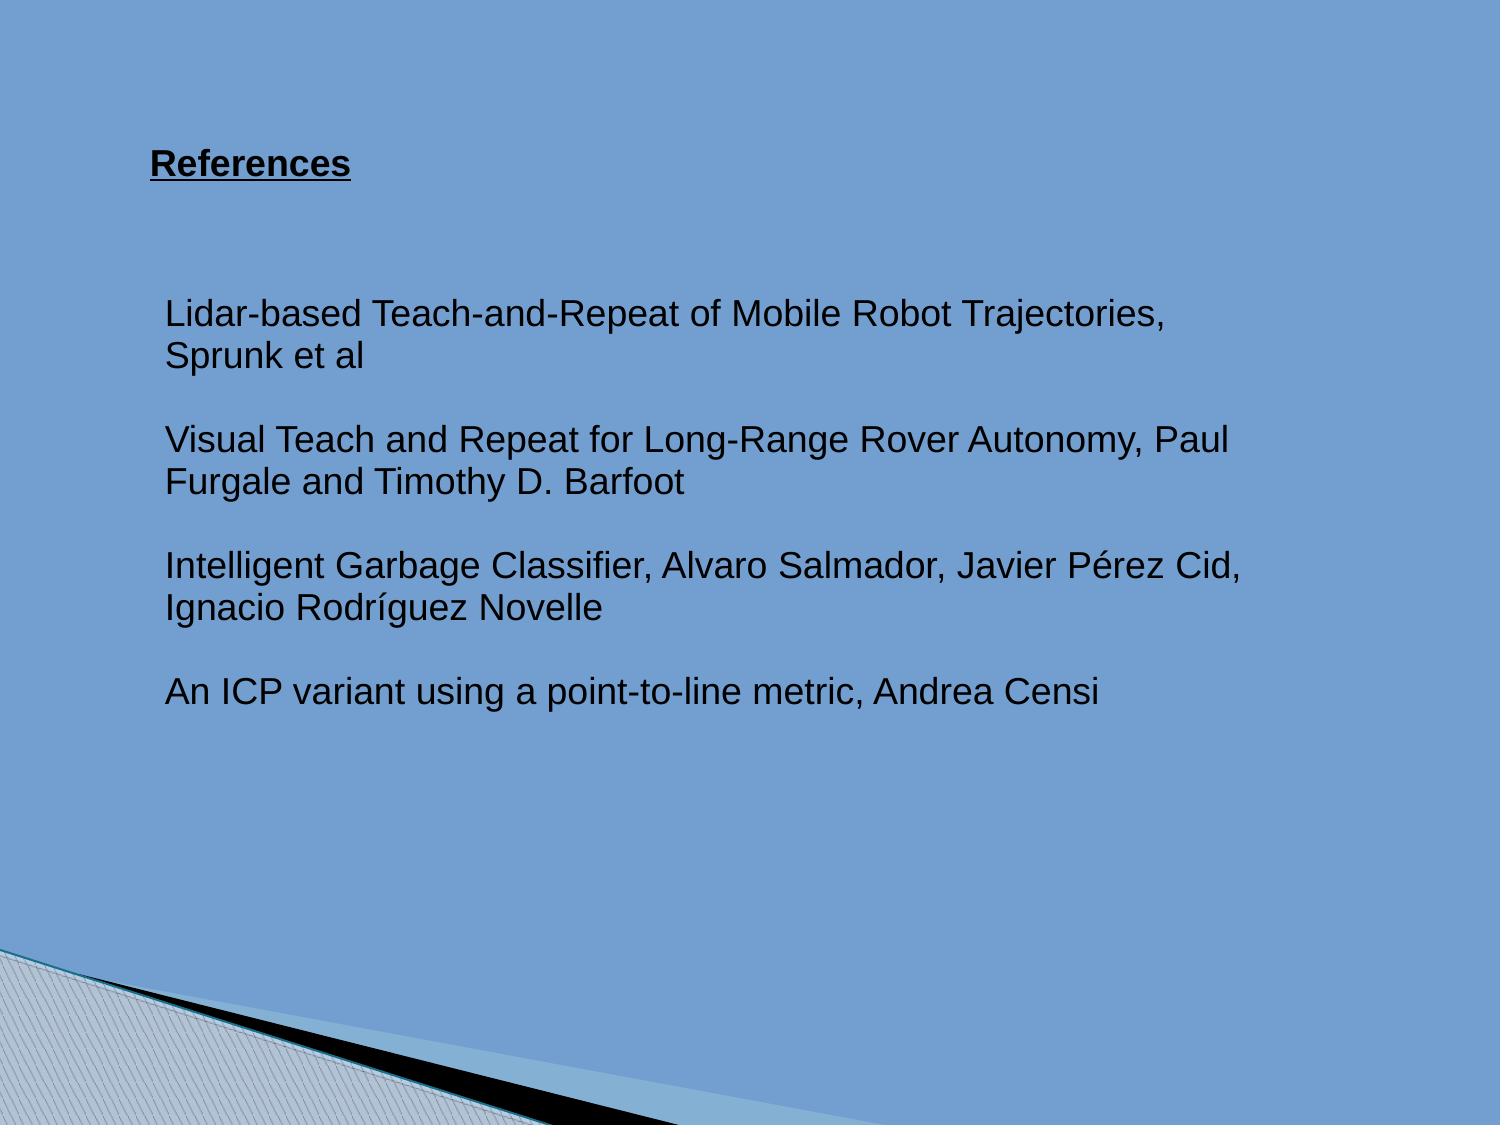

References
Lidar-based Teach-and-Repeat of Mobile Robot Trajectories, Sprunk et al
Visual Teach and Repeat for Long-Range Rover Autonomy, Paul Furgale and Timothy D. Barfoot
Intelligent Garbage Classifier, Alvaro Salmador, Javier Pérez Cid, Ignacio Rodríguez Novelle
An ICP variant using a point-to-line metric, Andrea Censi